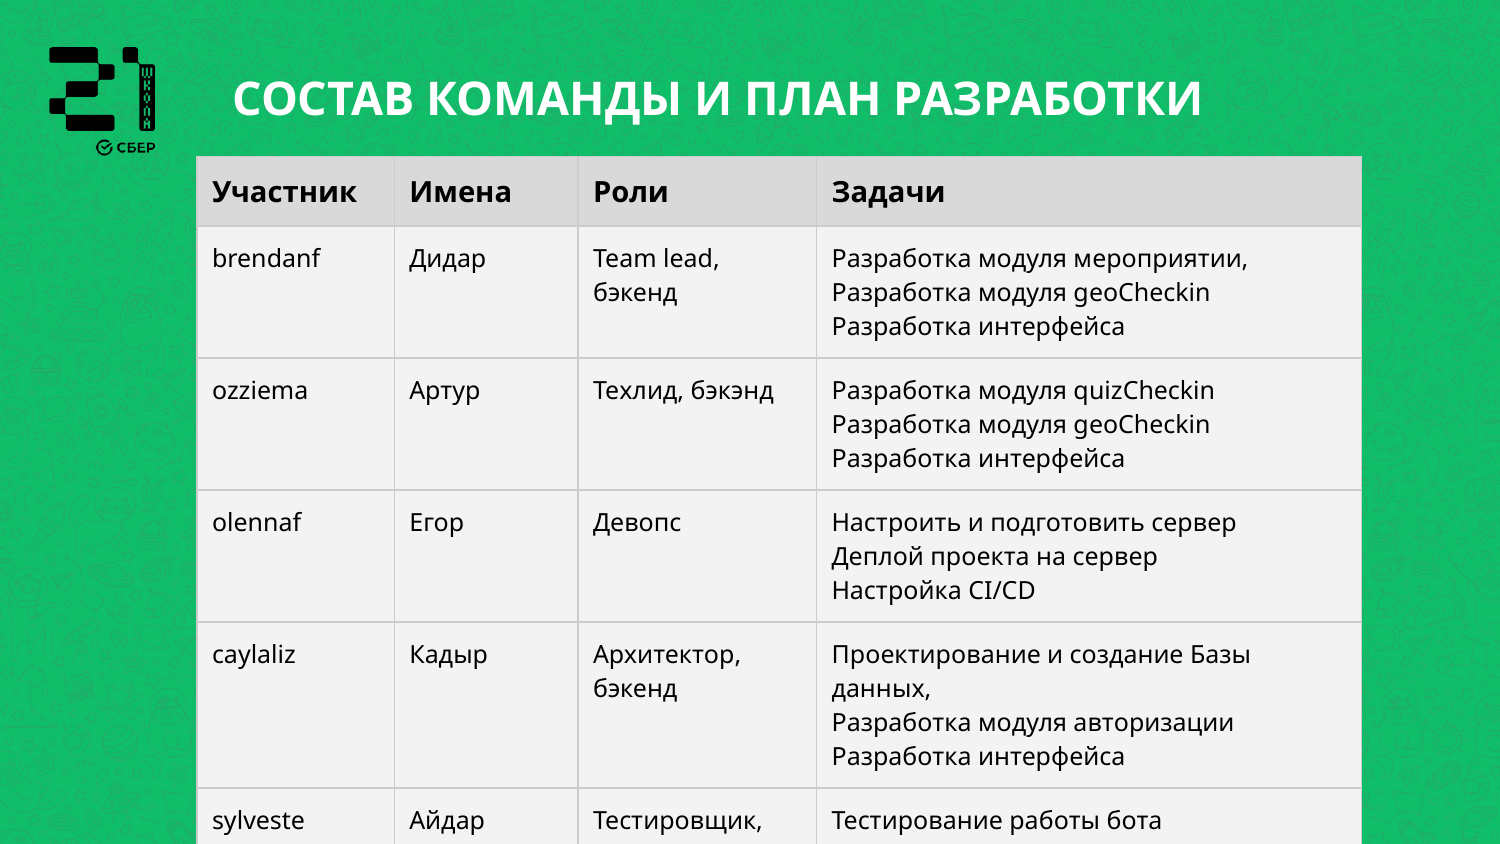

# СОСТАВ КОМАНДЫ И ПЛАН РАЗРАБОТКИ
| Участник | Имена | Роли | Задачи |
| --- | --- | --- | --- |
| brendanf | Дидар | Team lead, бэкенд | Разработка модуля мероприятии, Разработка модуля geoCheckin Разработка интерфейса |
| ozziema | Артур | Техлид, бэкэнд | Разработка модуля quizCheckin Разработка модуля geoCheckin Разработка интерфейса |
| olennaf | Егор | Девопс | Настроить и подготовить сервер Деплой проекта на сервер Настройка CI/CD |
| caylaliz | Кадыр | Архитектор, бэкенд | Проектирование и создание Базы данных, Разработка модуля авторизации Разработка интерфейса |
| sylveste | Айдар | Тестировщик, Монтаж | Тестирование работы бота Монтаж видео ролика |